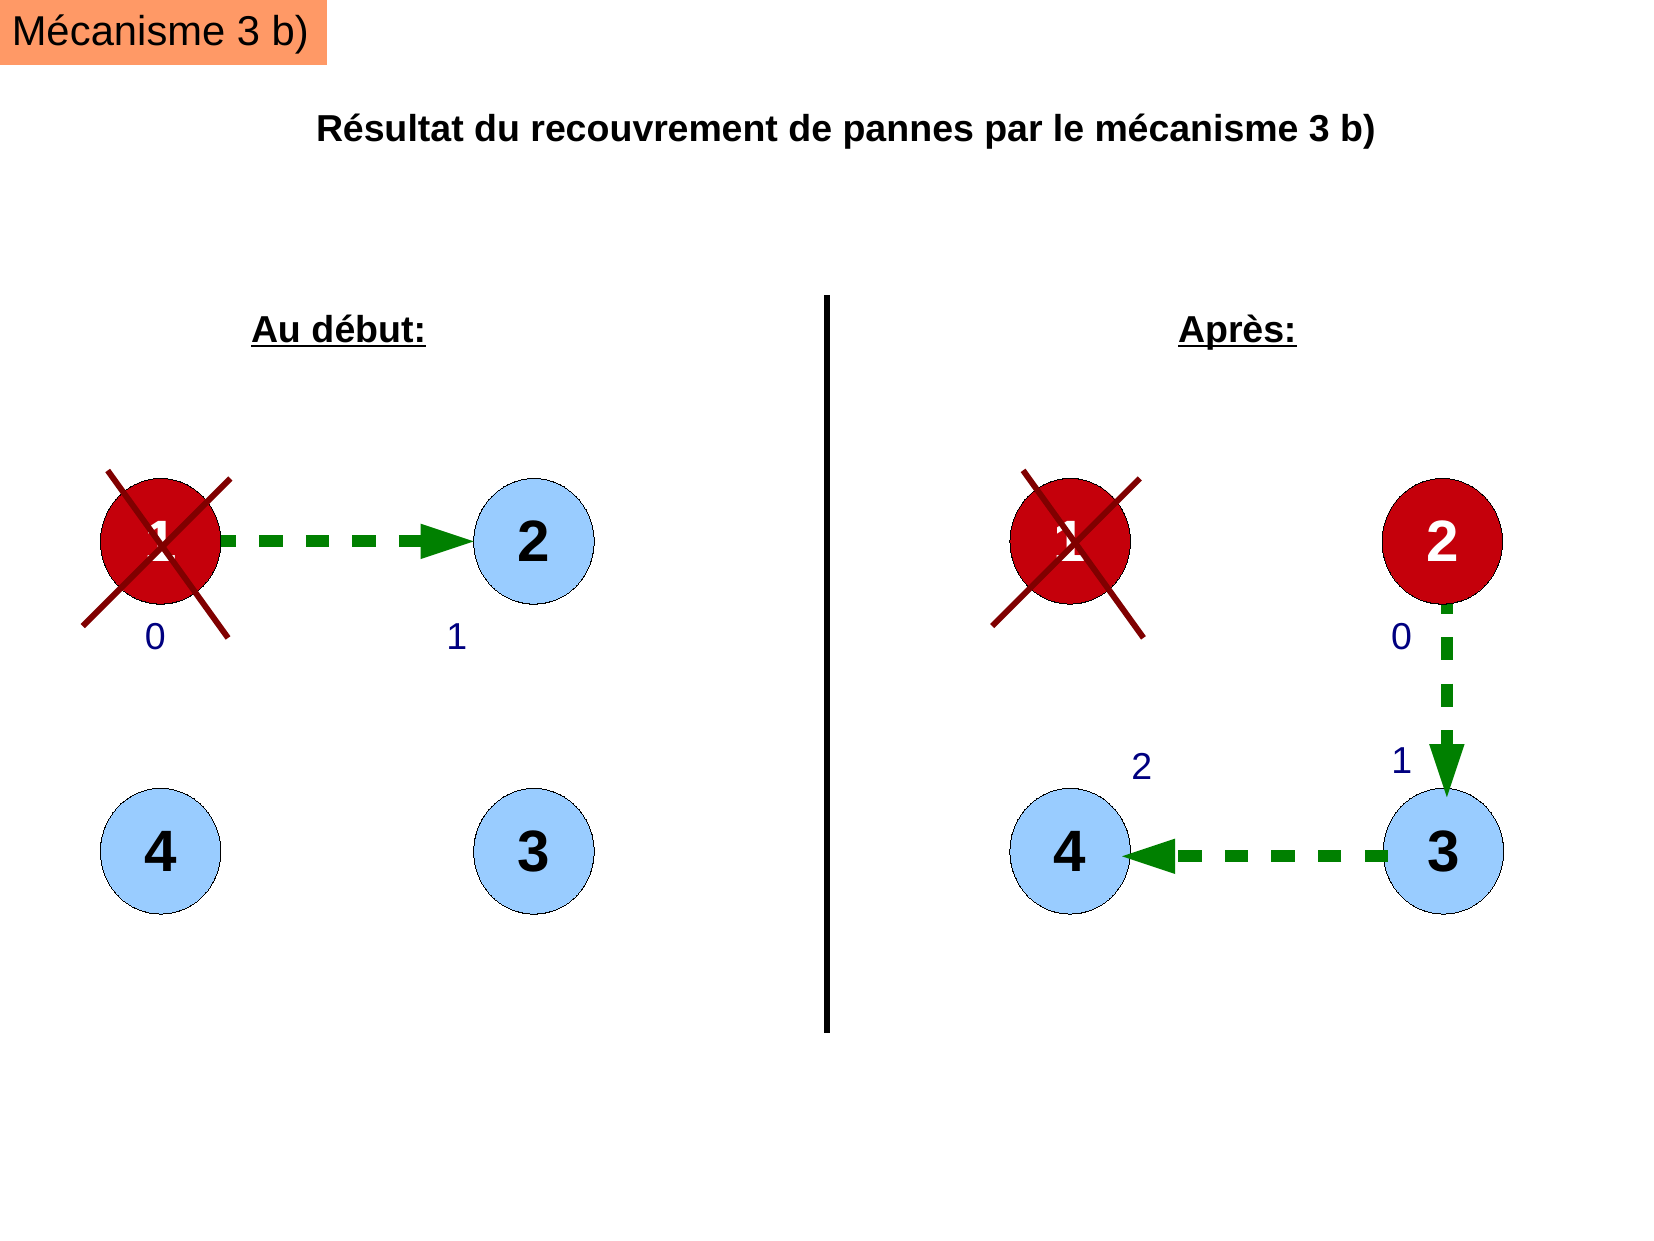

Mécanisme 3 b)
Résultat du recouvrement de pannes par le mécanisme 3 b)
Au début:
Après:
1
1
2
2
2
0
0
1
1
2
4
4
3
3